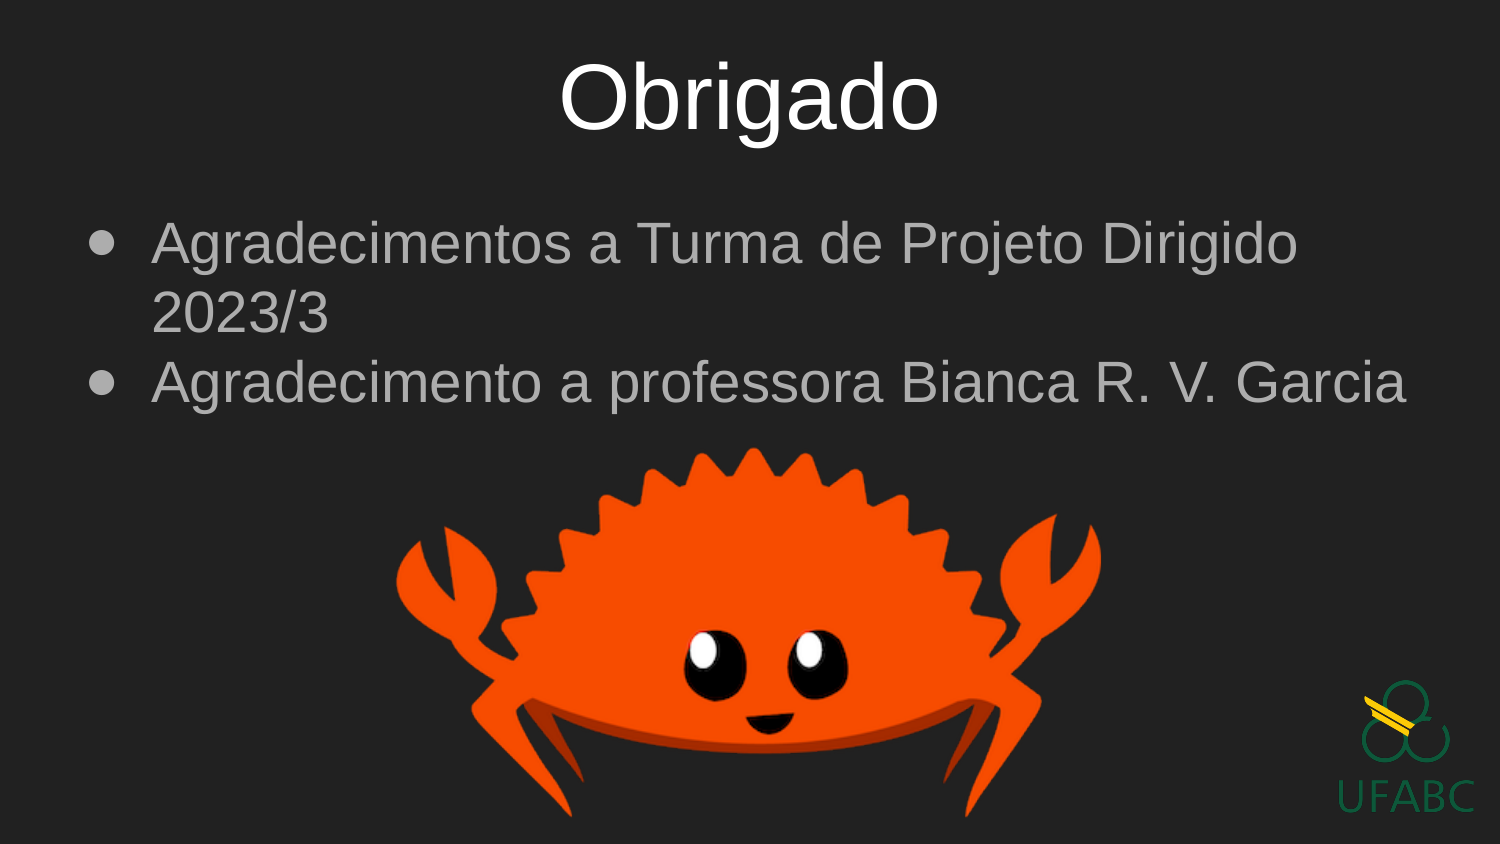

# Obrigado
Agradecimentos a Turma de Projeto Dirigido 2023/3
Agradecimento a professora Bianca R. V. Garcia